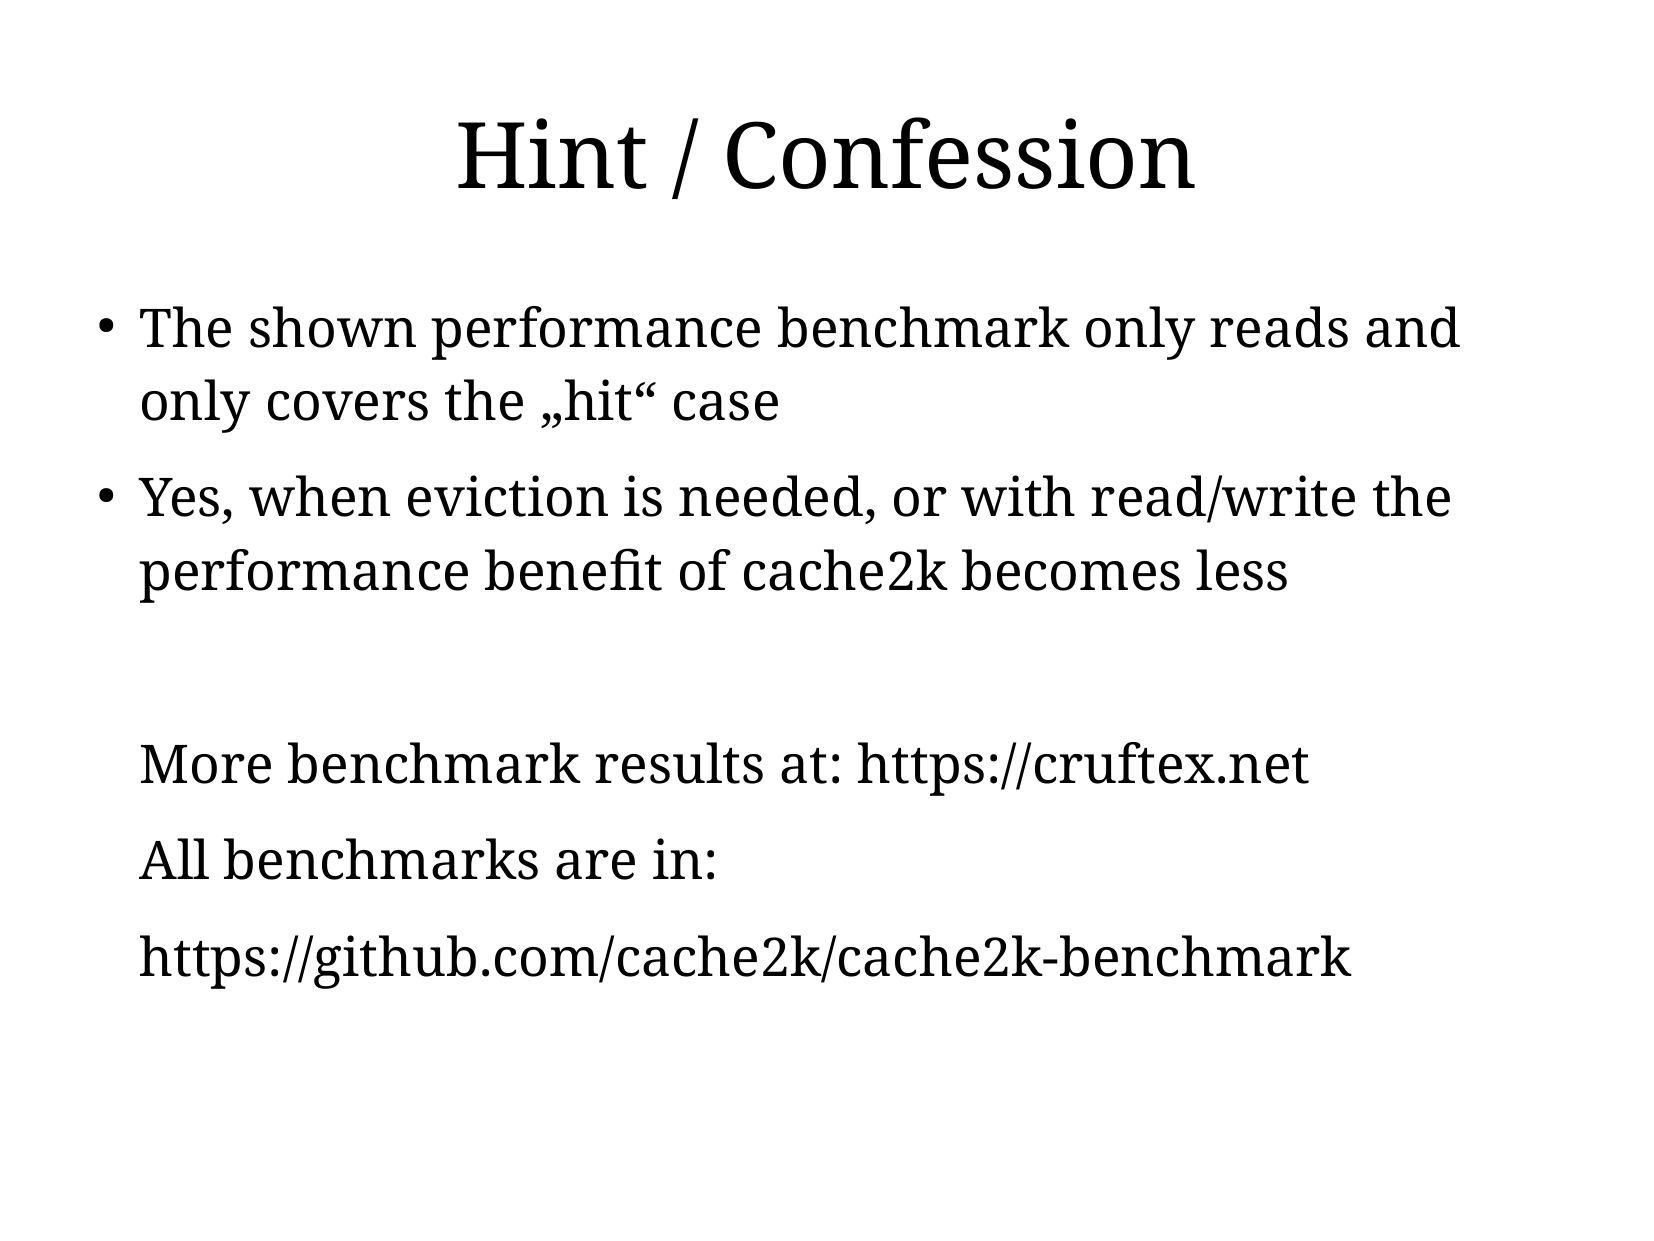

# Hint / Confession
The shown performance benchmark only reads and only covers the „hit“ case
Yes, when eviction is needed, or with read/write the performance benefit of cache2k becomes less
More benchmark results at: https://cruftex.net
All benchmarks are in:
https://github.com/cache2k/cache2k-benchmark